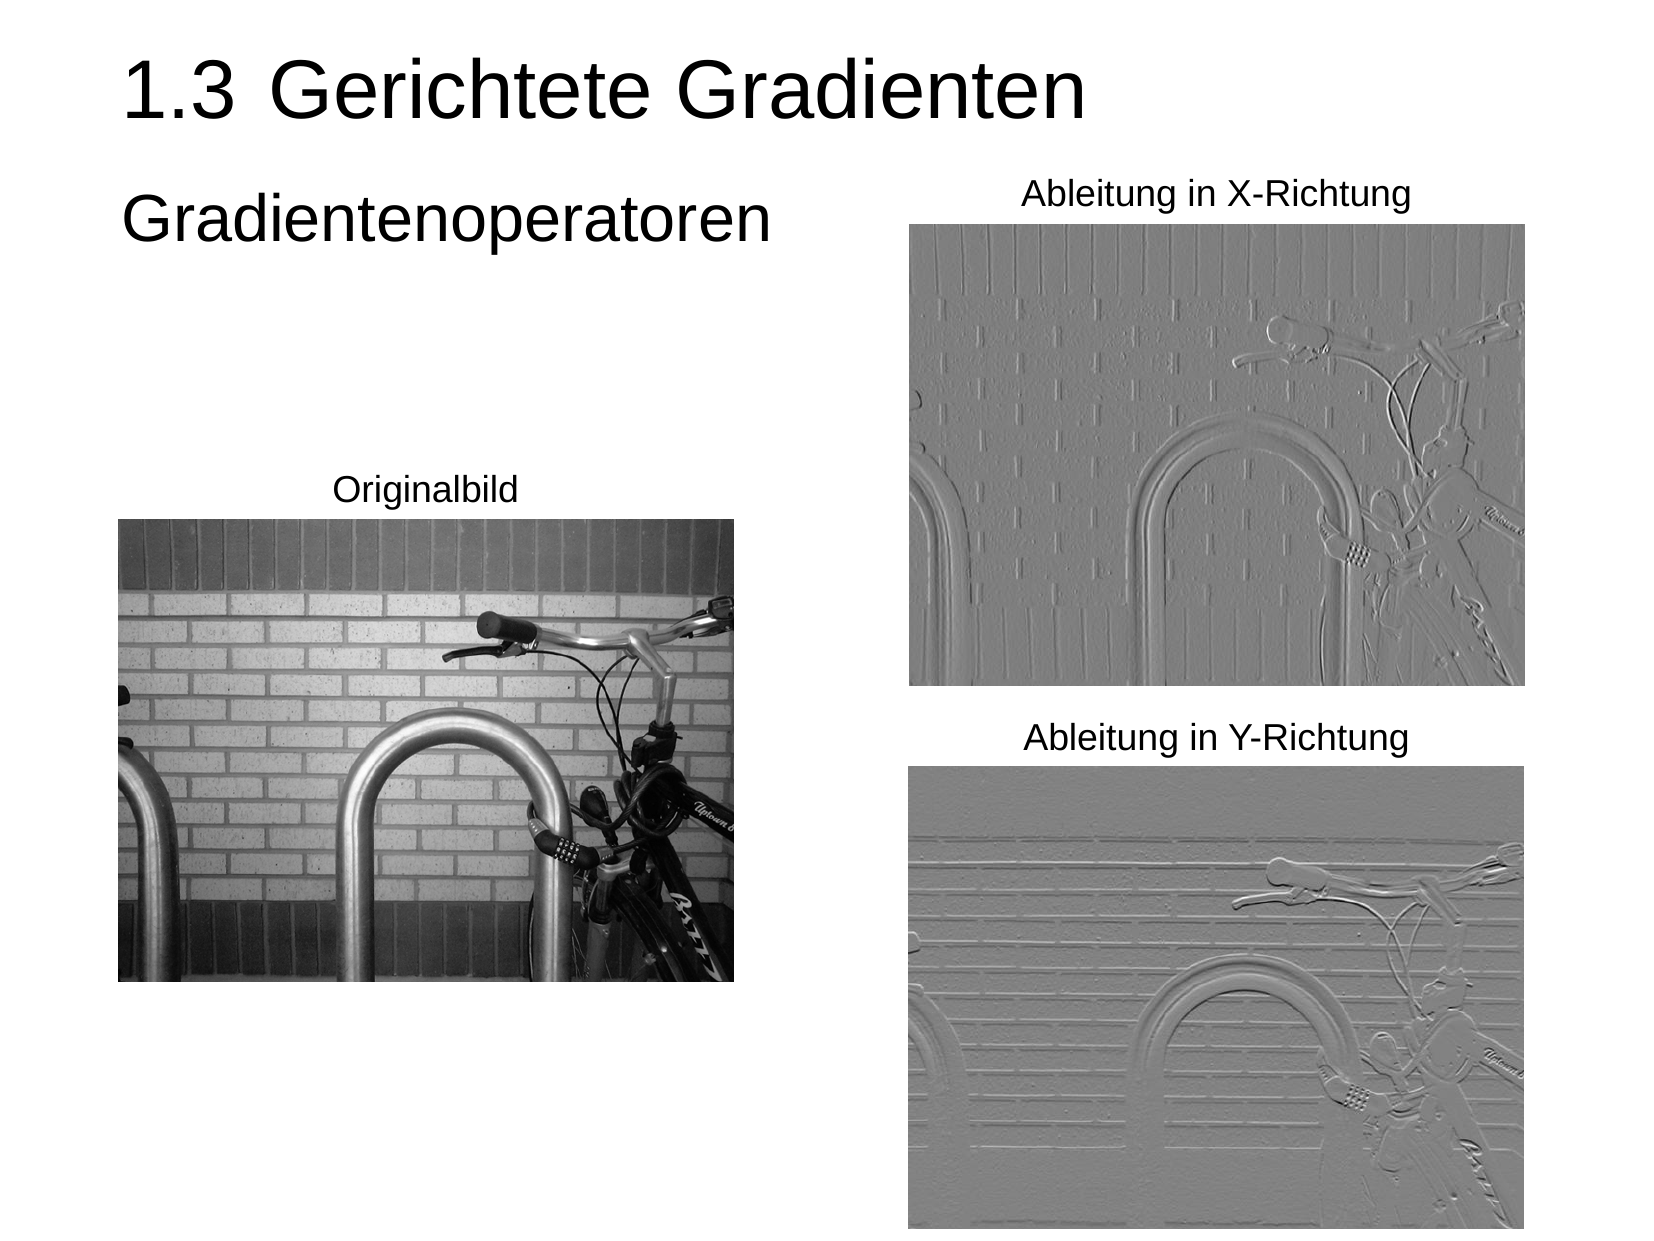

1.3	Gerichtete Gradienten
Ableitung in X-Richtung
Gradientenoperatoren
Originalbild
Ableitung in Y-Richtung